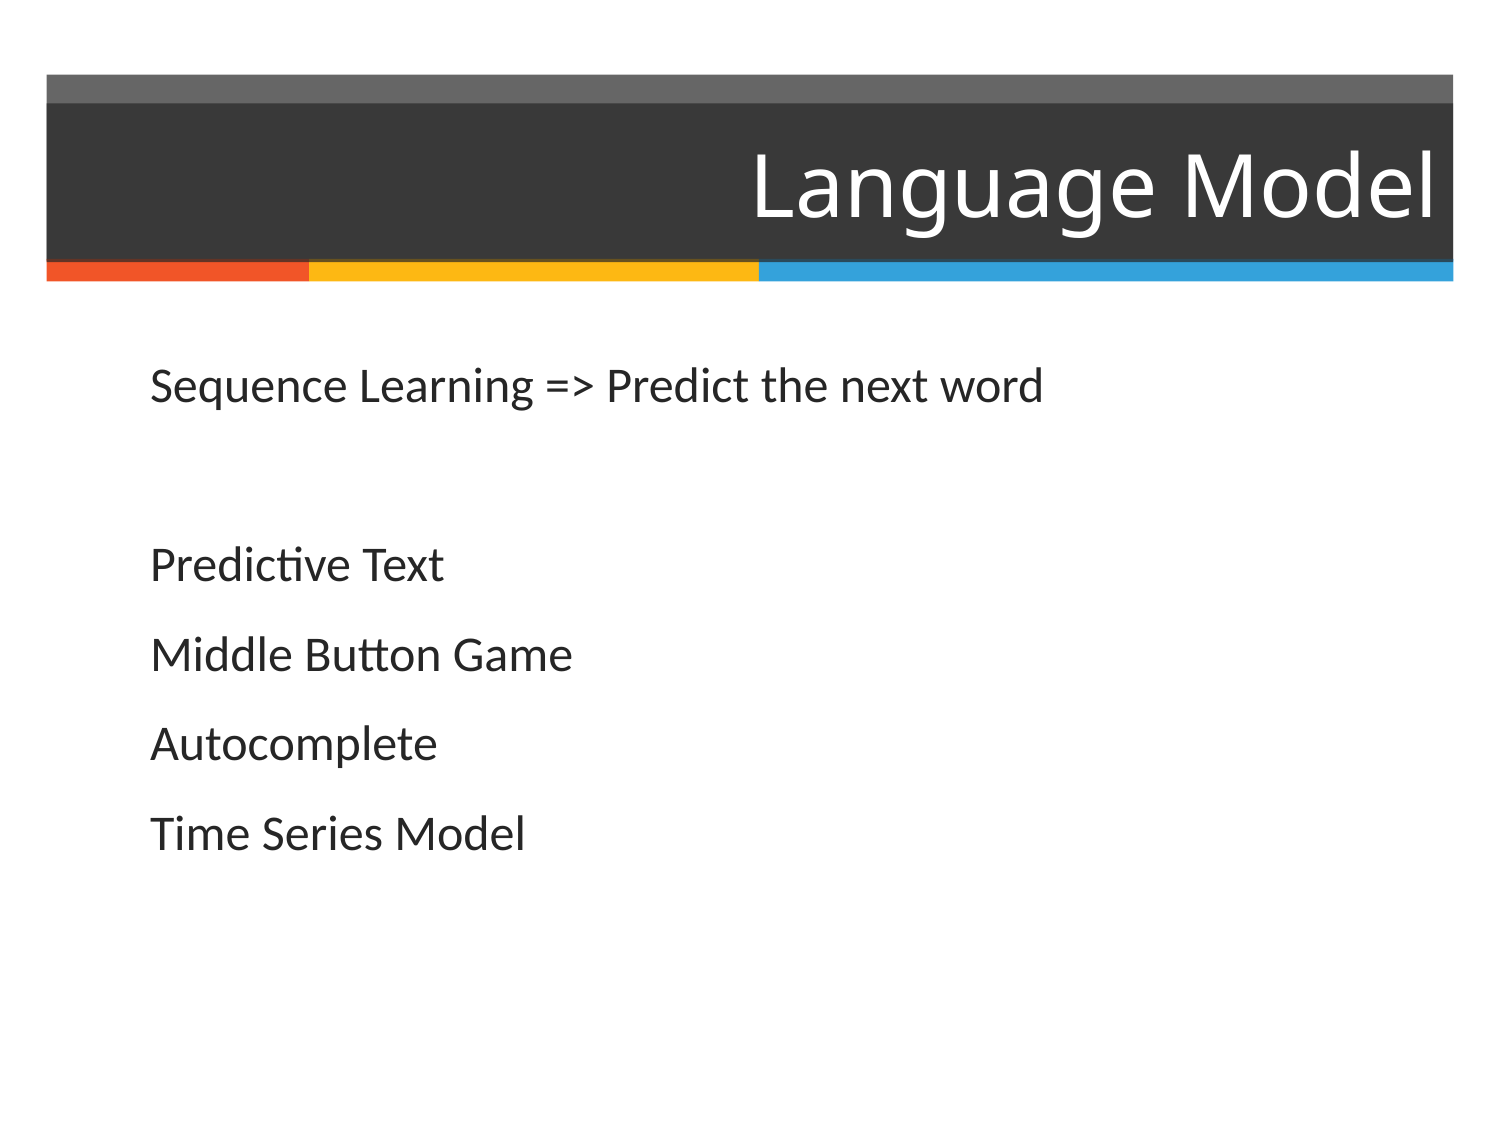

# Language Model
Sequence Learning => Predict the next word
Predictive Text
Middle Button Game
Autocomplete
Time Series Model